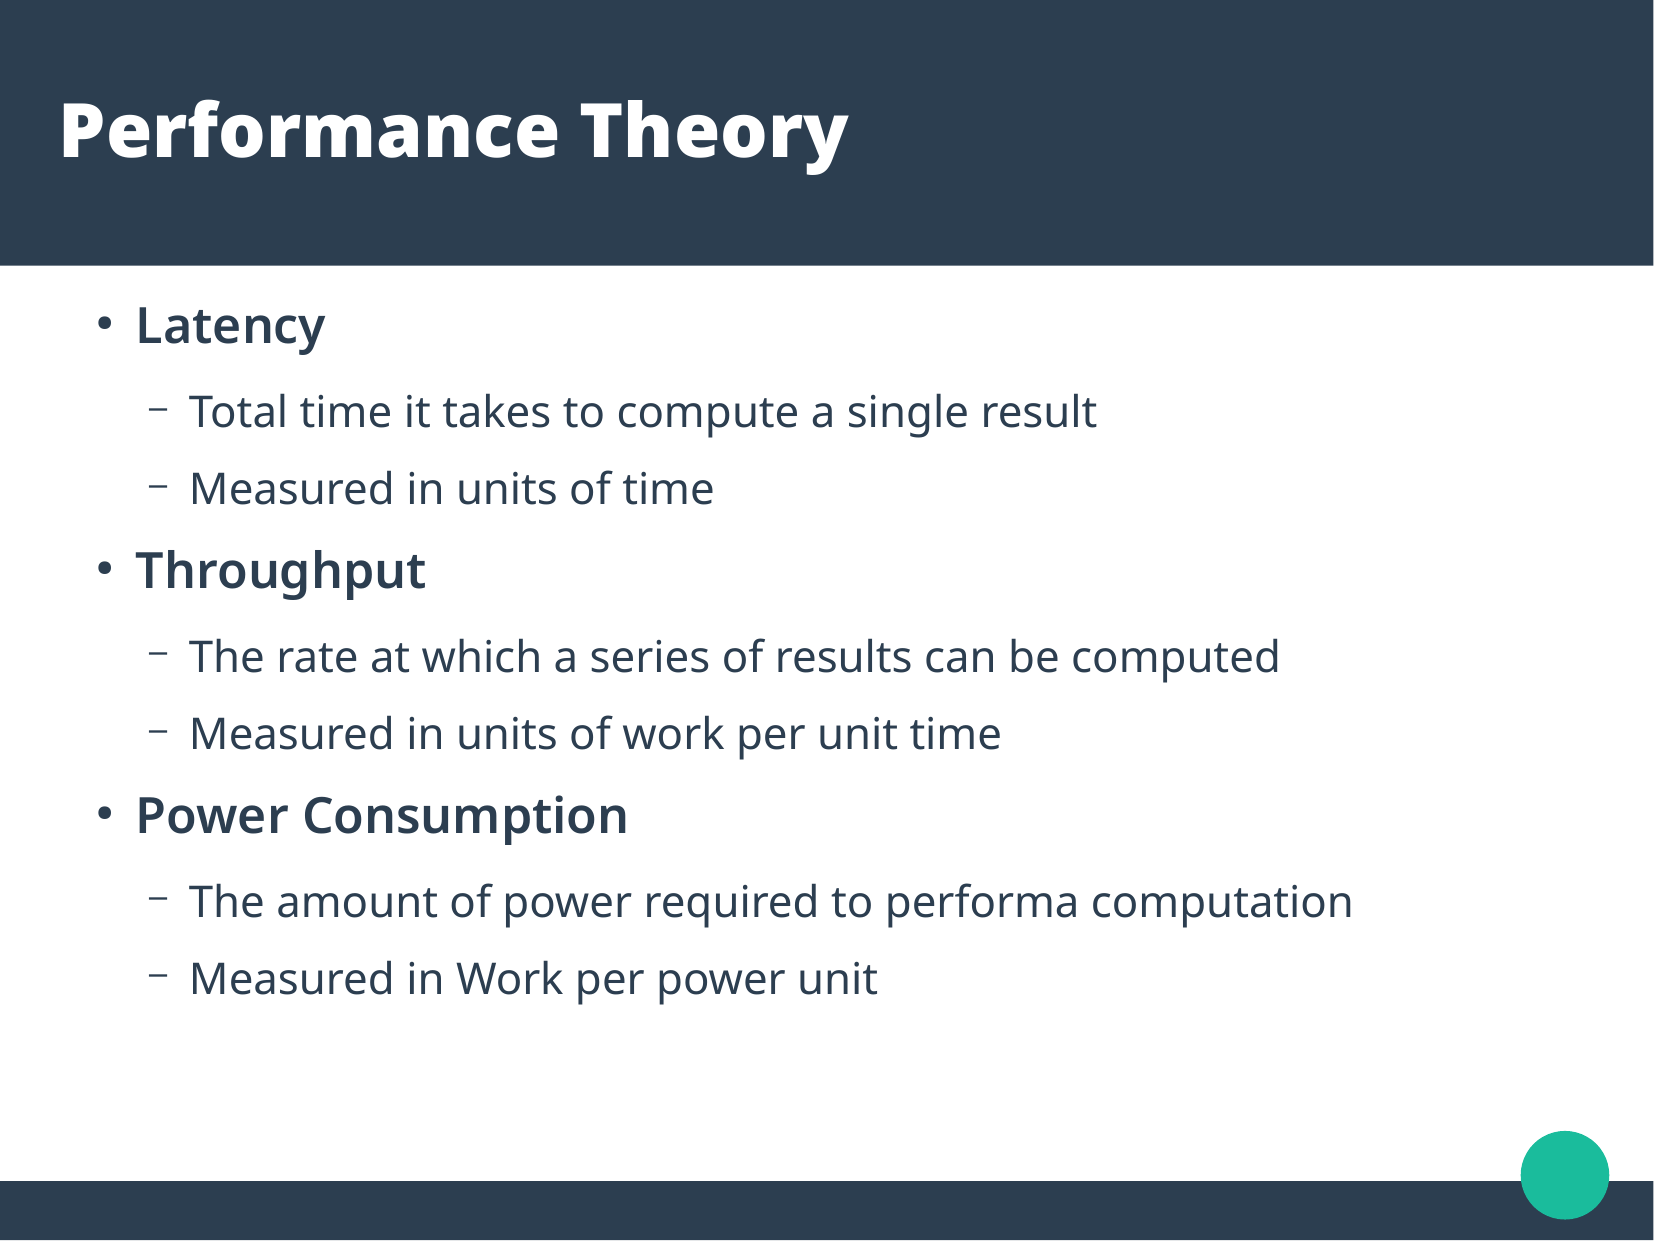

# Performance Theory
Latency
Total time it takes to compute a single result
Measured in units of time
Throughput
The rate at which a series of results can be computed
Measured in units of work per unit time
Power Consumption
The amount of power required to performa computation
Measured in Work per power unit